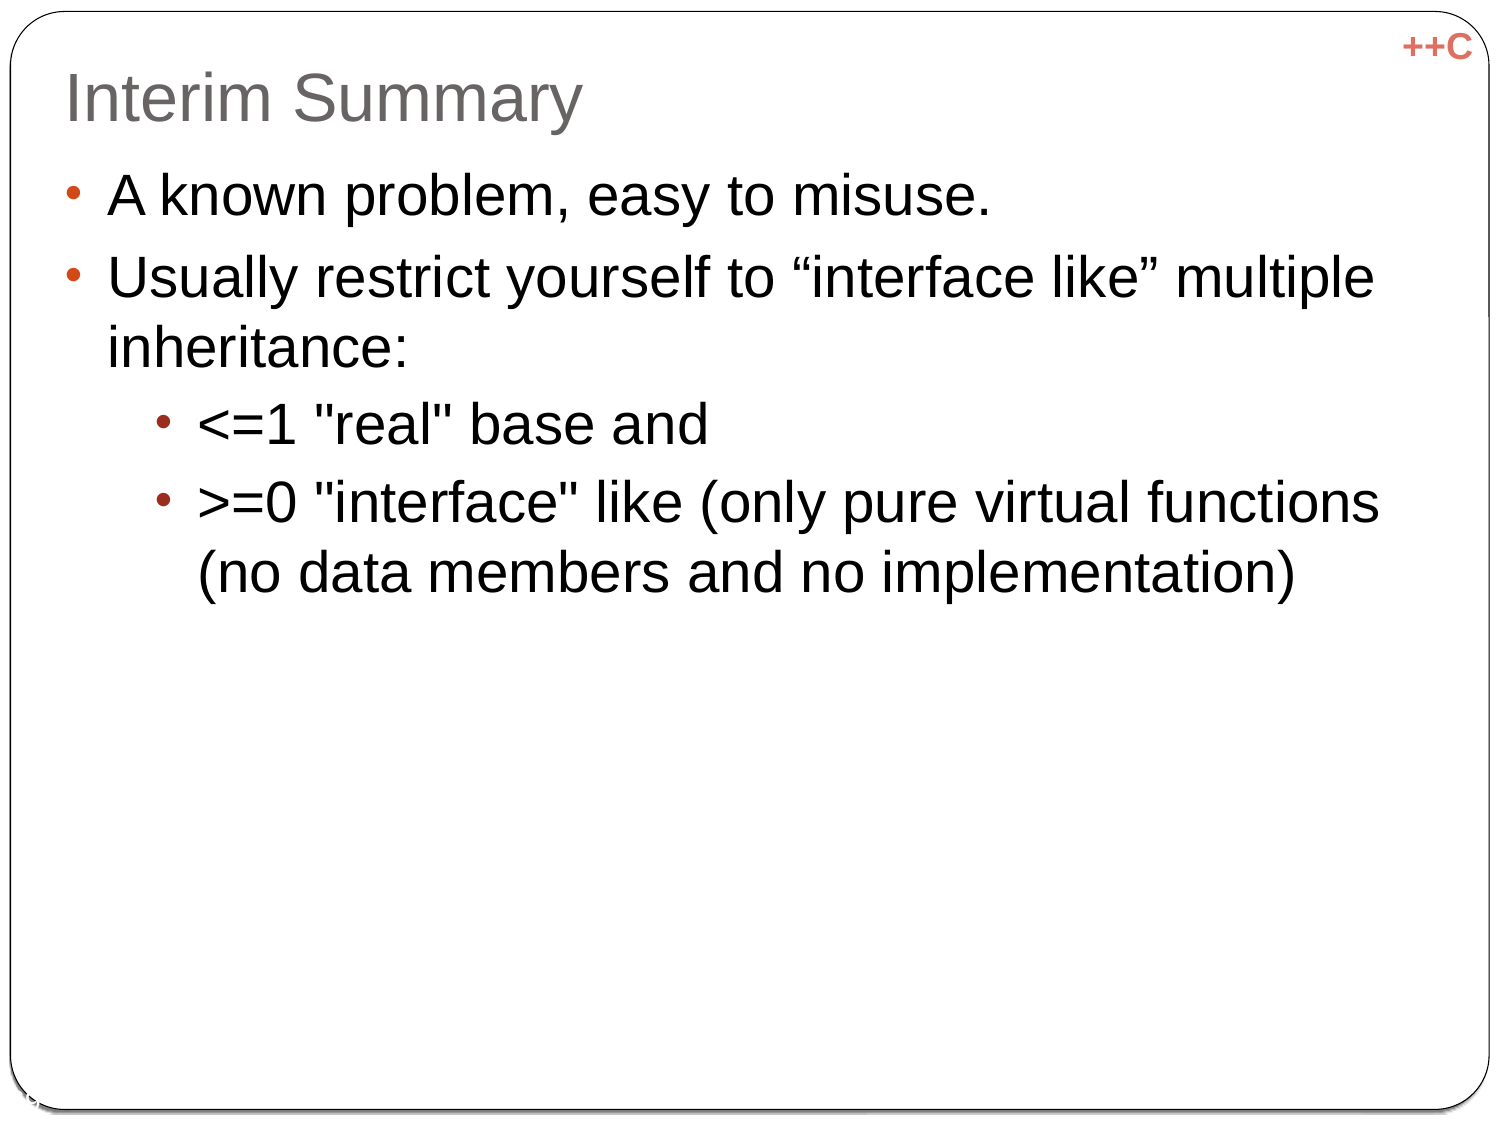

# Interim Summary
A known problem, easy to misuse.
Usually restrict yourself to “interface like” multiple inheritance:
<=1 "real" base and
>=0 "interface" like (only pure virtual functions (no data members and no implementation)